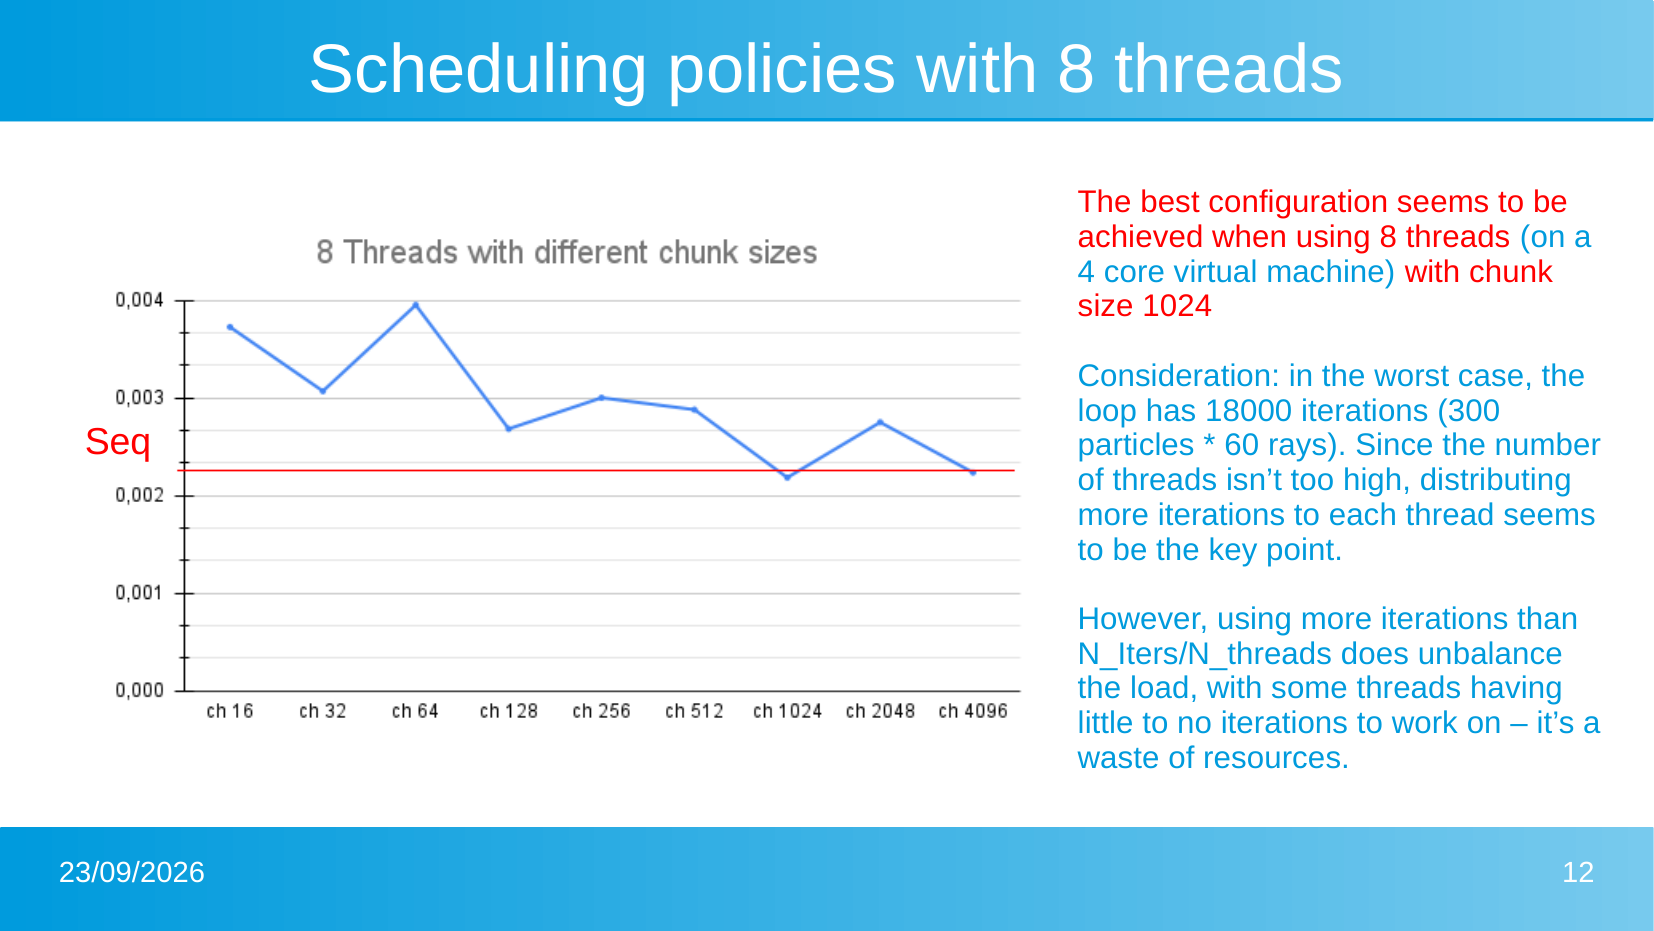

# Scheduling policies with 8 threads
The best configuration seems to be achieved when using 8 threads (on a 4 core virtual machine) with chunk size 1024
Consideration: in the worst case, the loop has 18000 iterations (300 particles * 60 rays). Since the number of threads isn’t too high, distributing more iterations to each thread seems to be the key point.
However, using more iterations than N_Iters/N_threads does unbalance the load, with some threads having little to no iterations to work on – it’s a waste of resources.
Seq
12